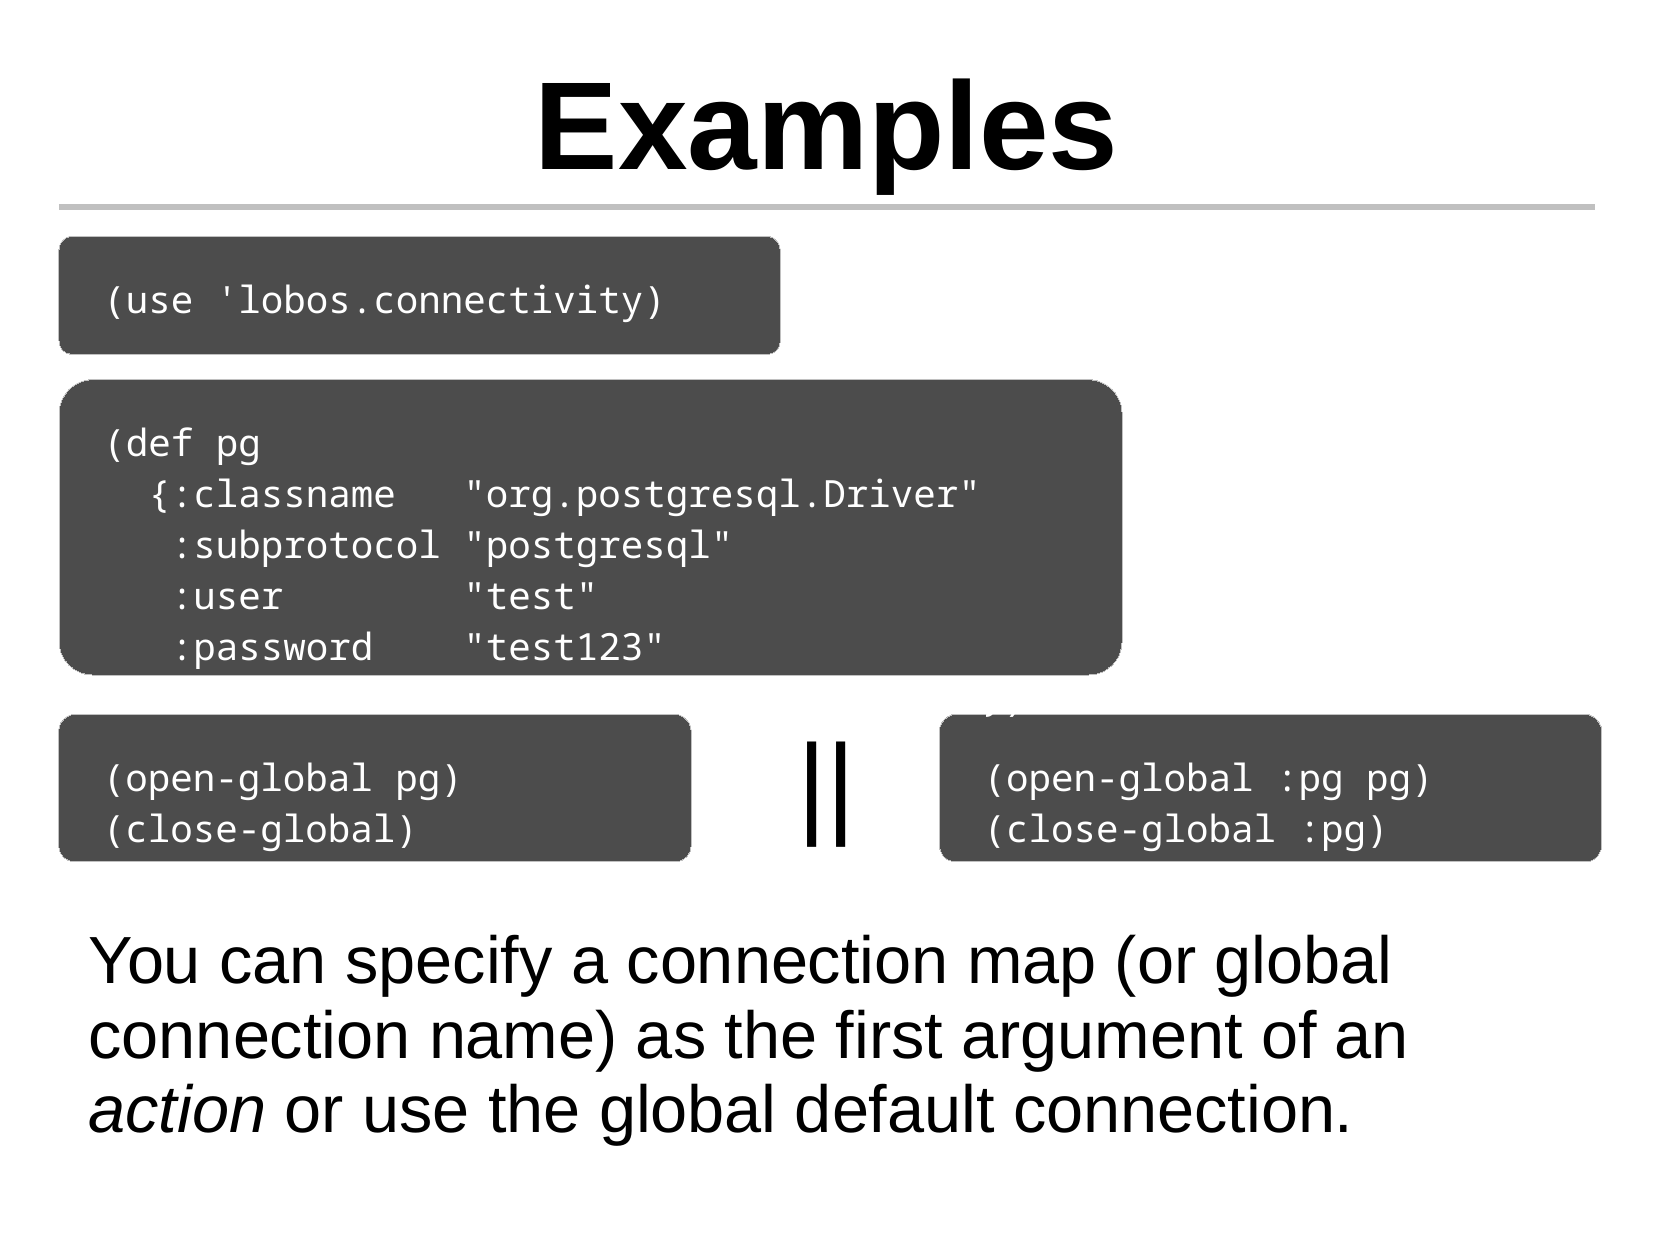

# Examples
(use 'lobos.connectivity)
(def pg
 {:classname "org.postgresql.Driver"
 :subprotocol "postgresql"
 :user "test"
 :password "test123"
 :subname "//localhost:5432/test"})
||
(open-global pg)
(close-global)
(open-global :pg pg)
(close-global :pg)
You can specify a connection map (or global connection name) as the first argument of an action or use the global default connection.